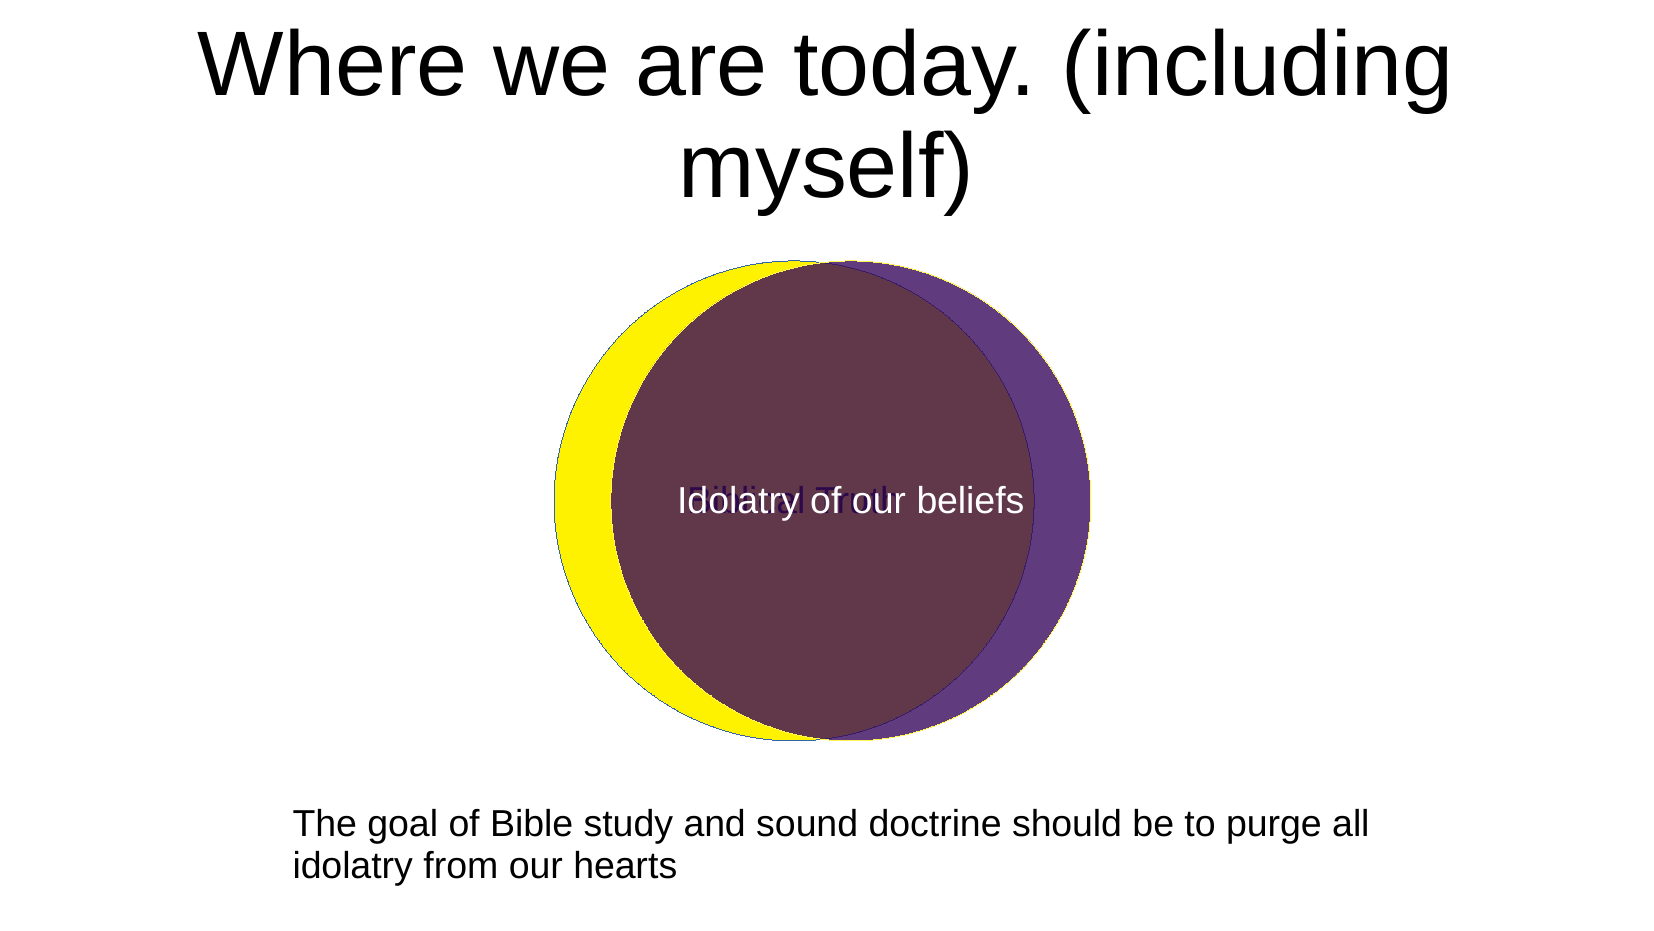

# Where we are today. (including myself)
Biblical Truth
Idolatry of our beliefs
The goal of Bible study and sound doctrine should be to purge all
idolatry from our hearts